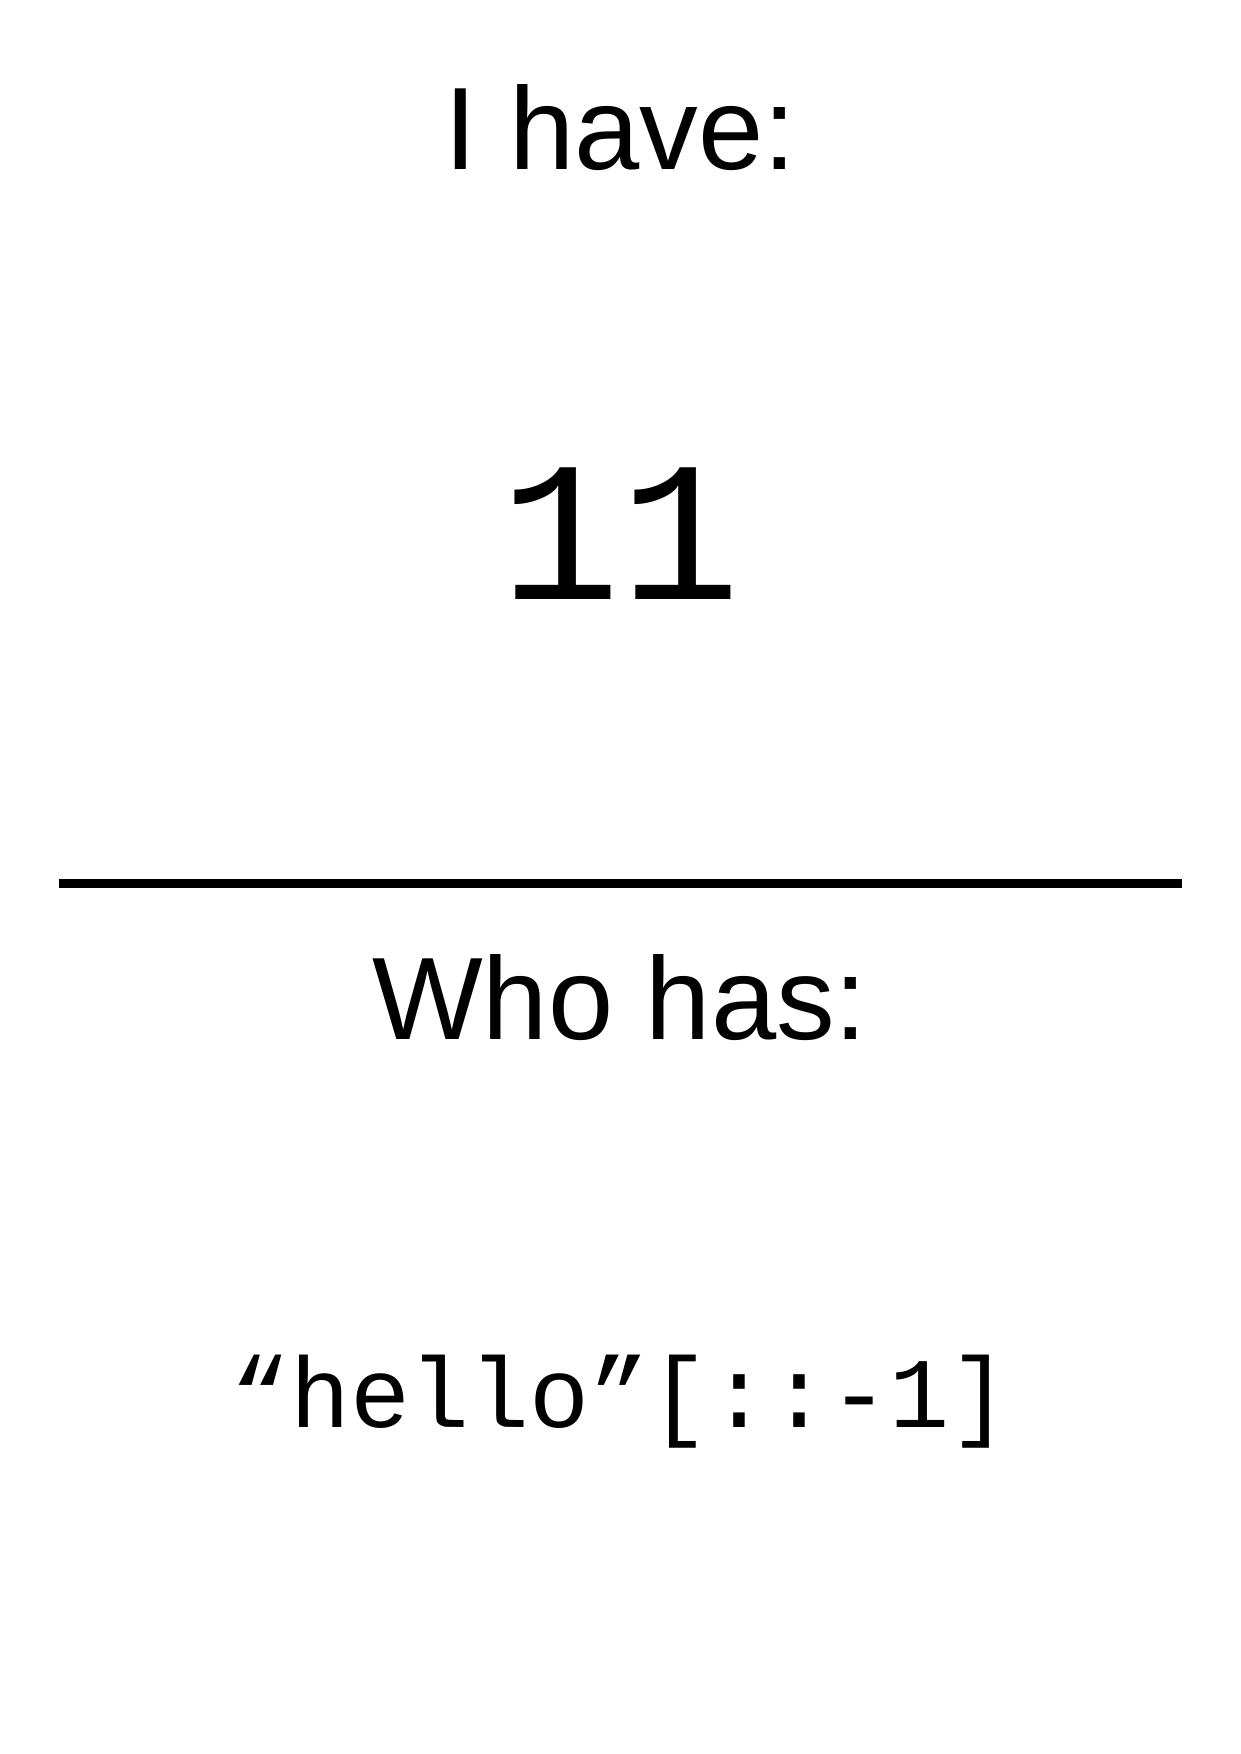

# I have:
11
Who has:
“hello”[::-1]